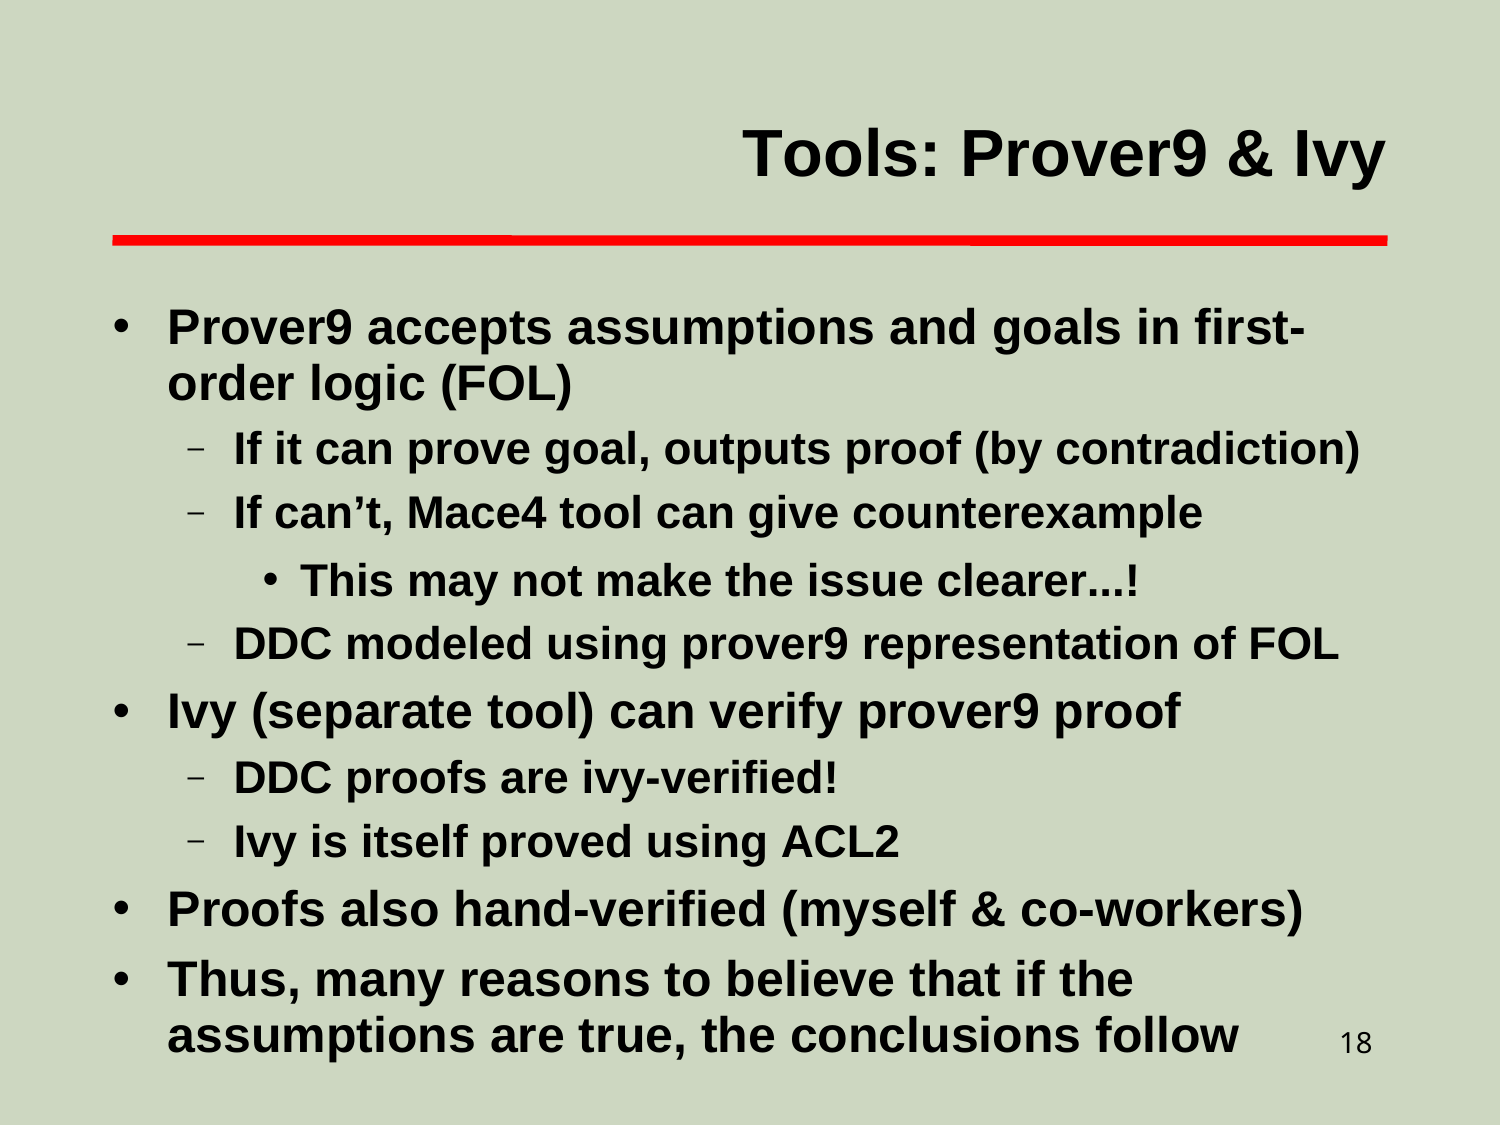

# Tools: Prover9 & Ivy
Prover9 accepts assumptions and goals in first-order logic (FOL)
If it can prove goal, outputs proof (by contradiction)
If can’t, Mace4 tool can give counterexample
This may not make the issue clearer...!
DDC modeled using prover9 representation of FOL
Ivy (separate tool) can verify prover9 proof
DDC proofs are ivy-verified!
Ivy is itself proved using ACL2
Proofs also hand-verified (myself & co-workers)
Thus, many reasons to believe that if the assumptions are true, the conclusions follow